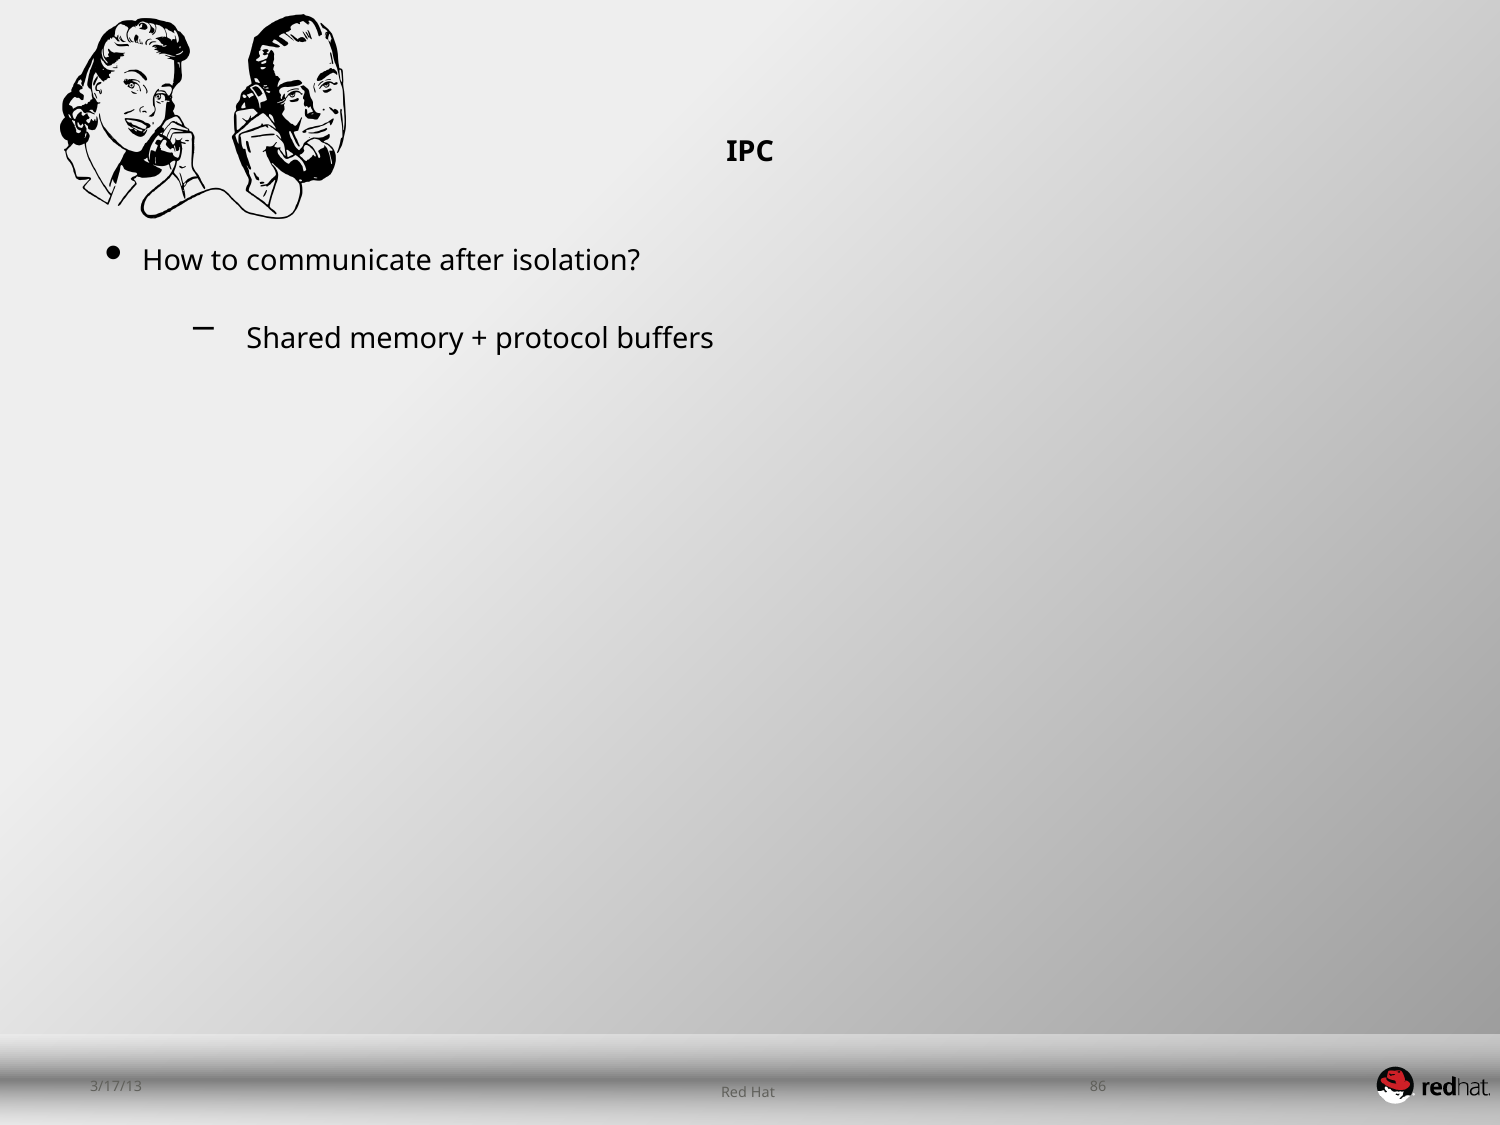

# IPC
How to communicate after isolation?
Shared memory + protocol buffers
3/17/13
Red Hat